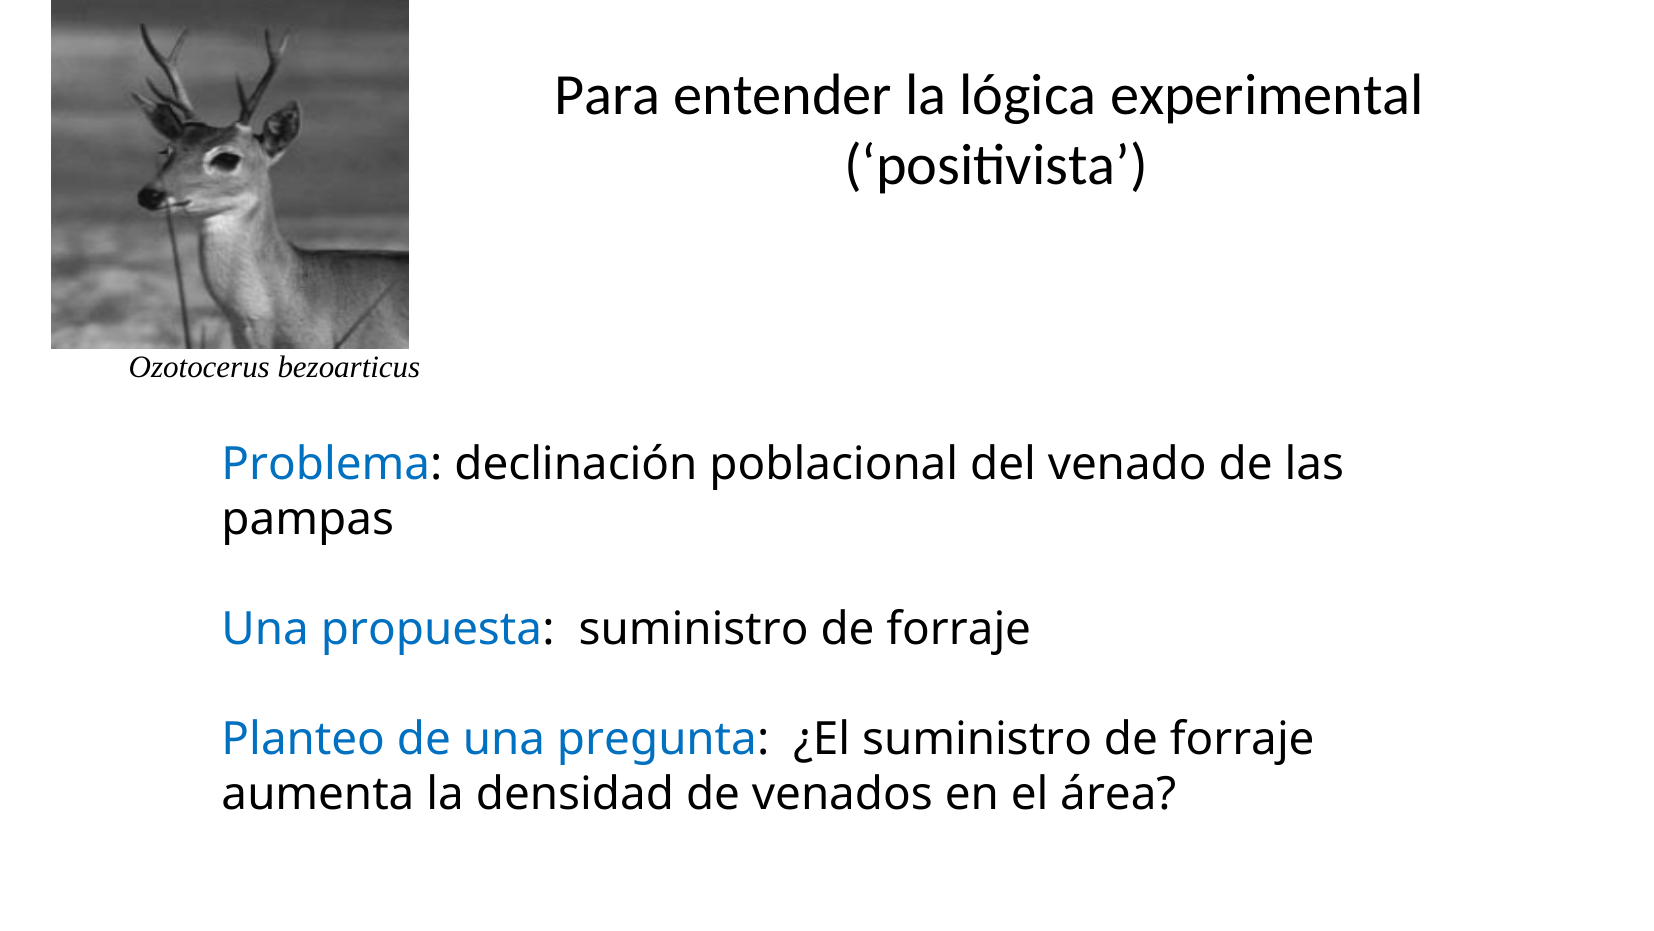

Para entender la lógica experimental
(‘positivista’)
Ozotocerus bezoarticus
Problema: declinación poblacional del venado de las pampas
Una propuesta: suministro de forraje
Planteo de una pregunta: ¿El suministro de forraje aumenta la densidad de venados en el área?